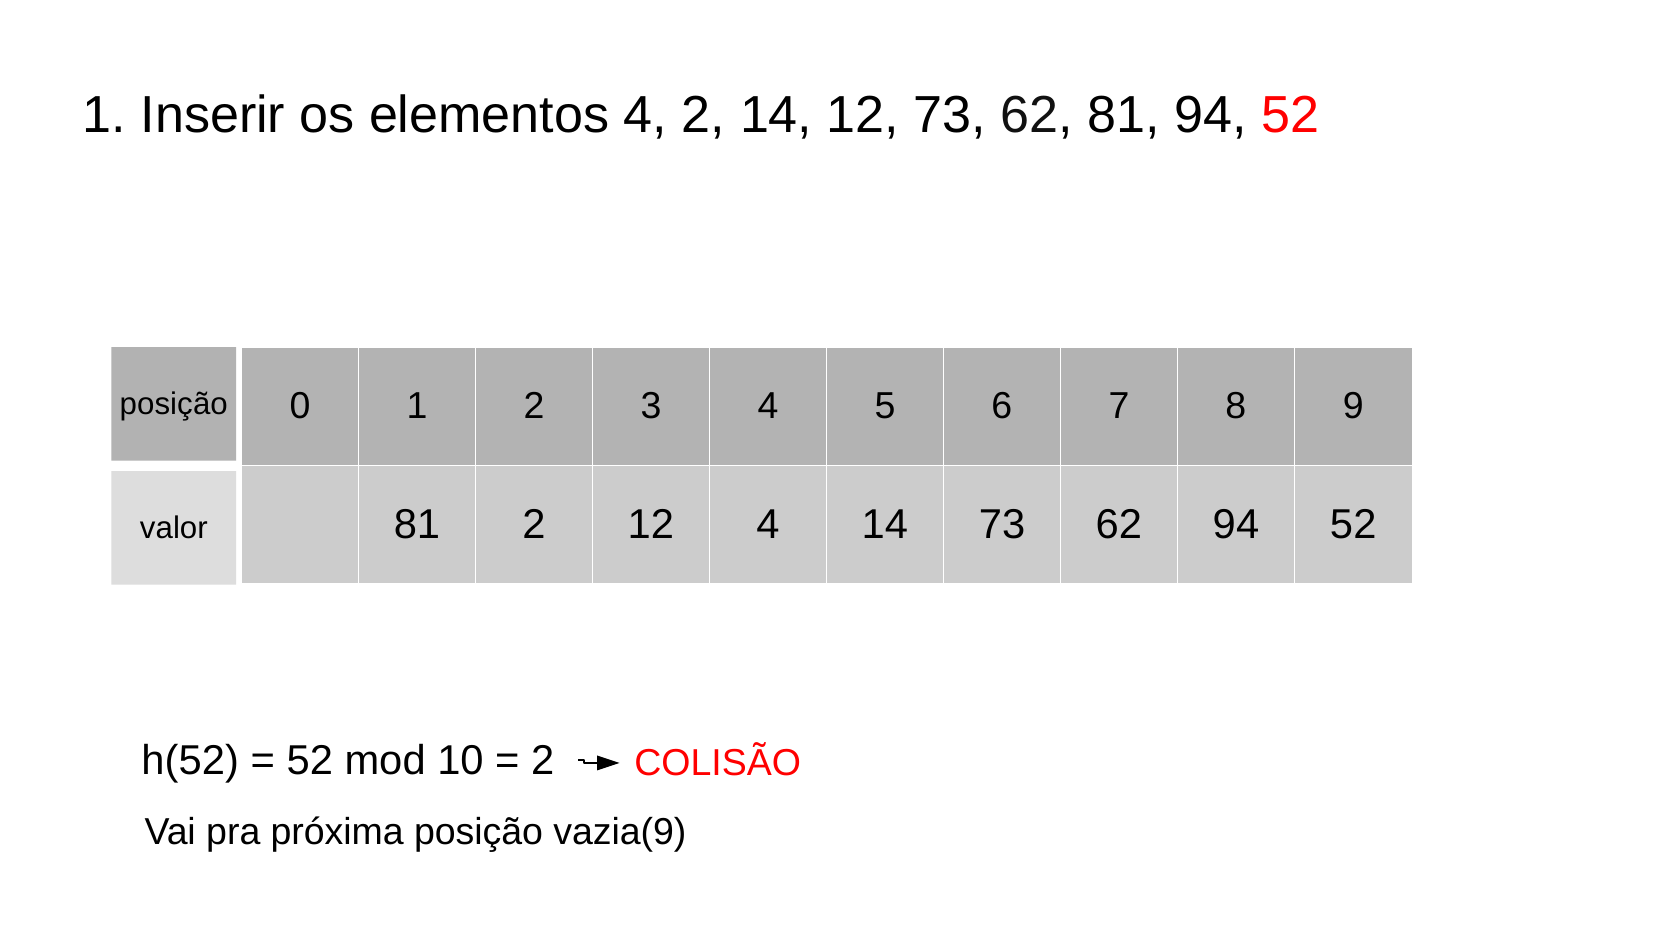

# 1. Inserir os elementos 4, 2, 14, 12, 73, 62, 81, 94, 52
posição
| 0 | 1 | 2 | 3 | 4 | 5 | 6 | 7 | 8 | 9 |
| --- | --- | --- | --- | --- | --- | --- | --- | --- | --- |
| | 81 | 2 | 12 | 4 | 14 | 73 | 62 | 94 | 52 |
valor
h(52) = 52 mod 10 = 2
COLISÃO
Vai pra próxima posição vazia(9)